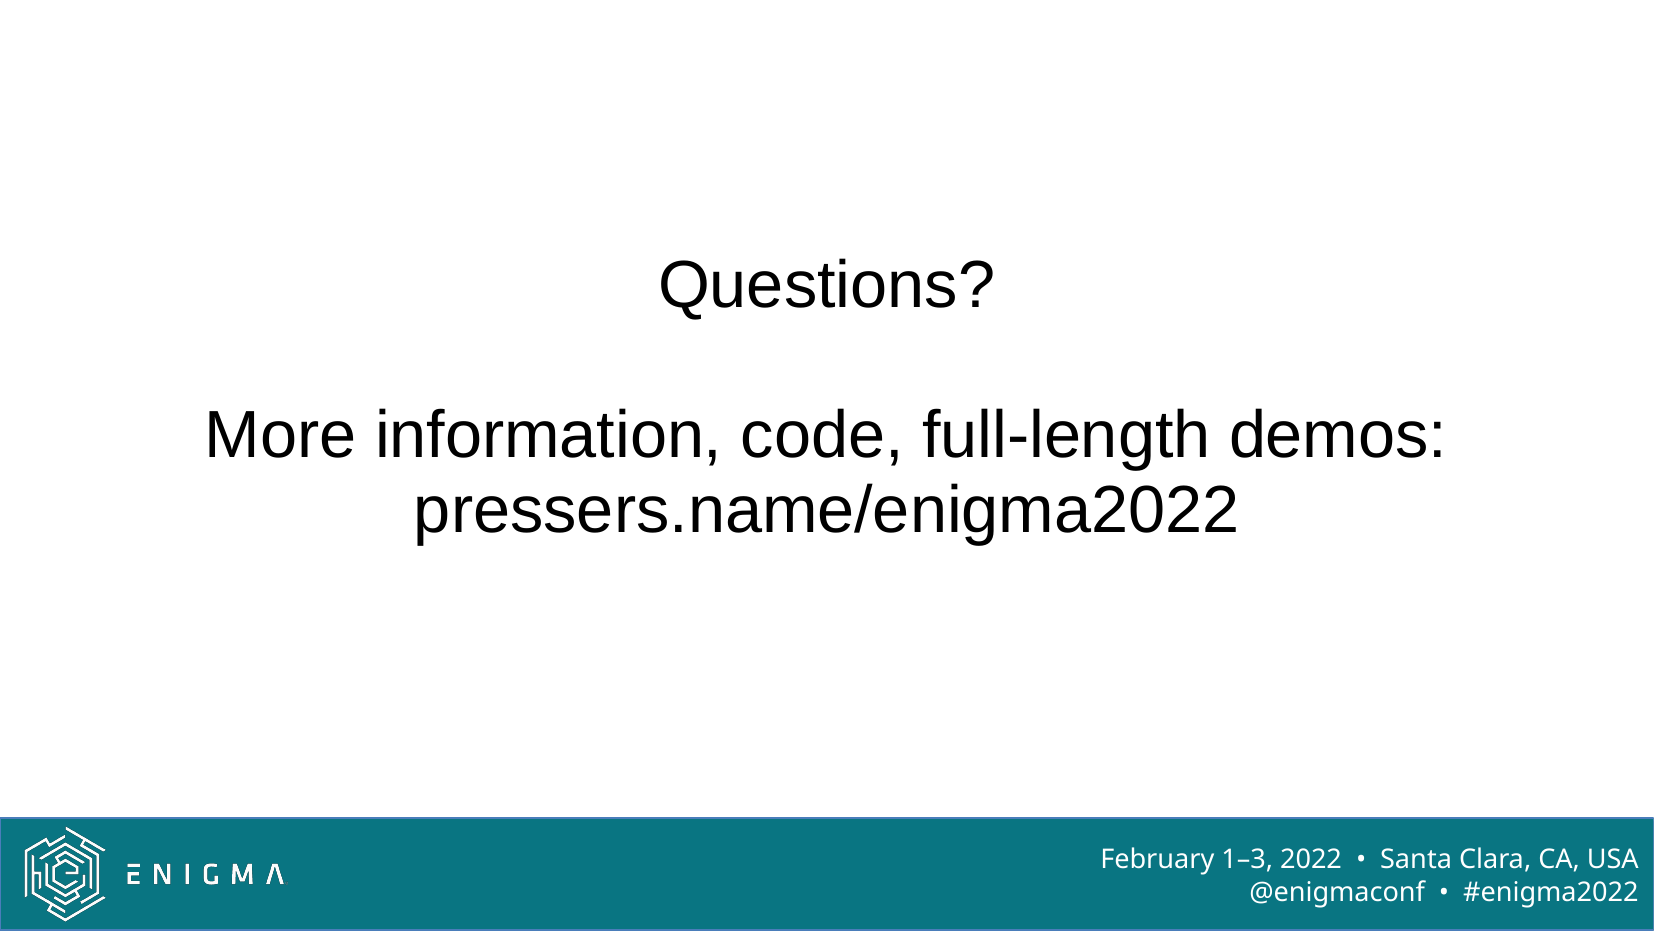

# Questions?
More information, code, full-length demos:
pressers.name/enigma2022